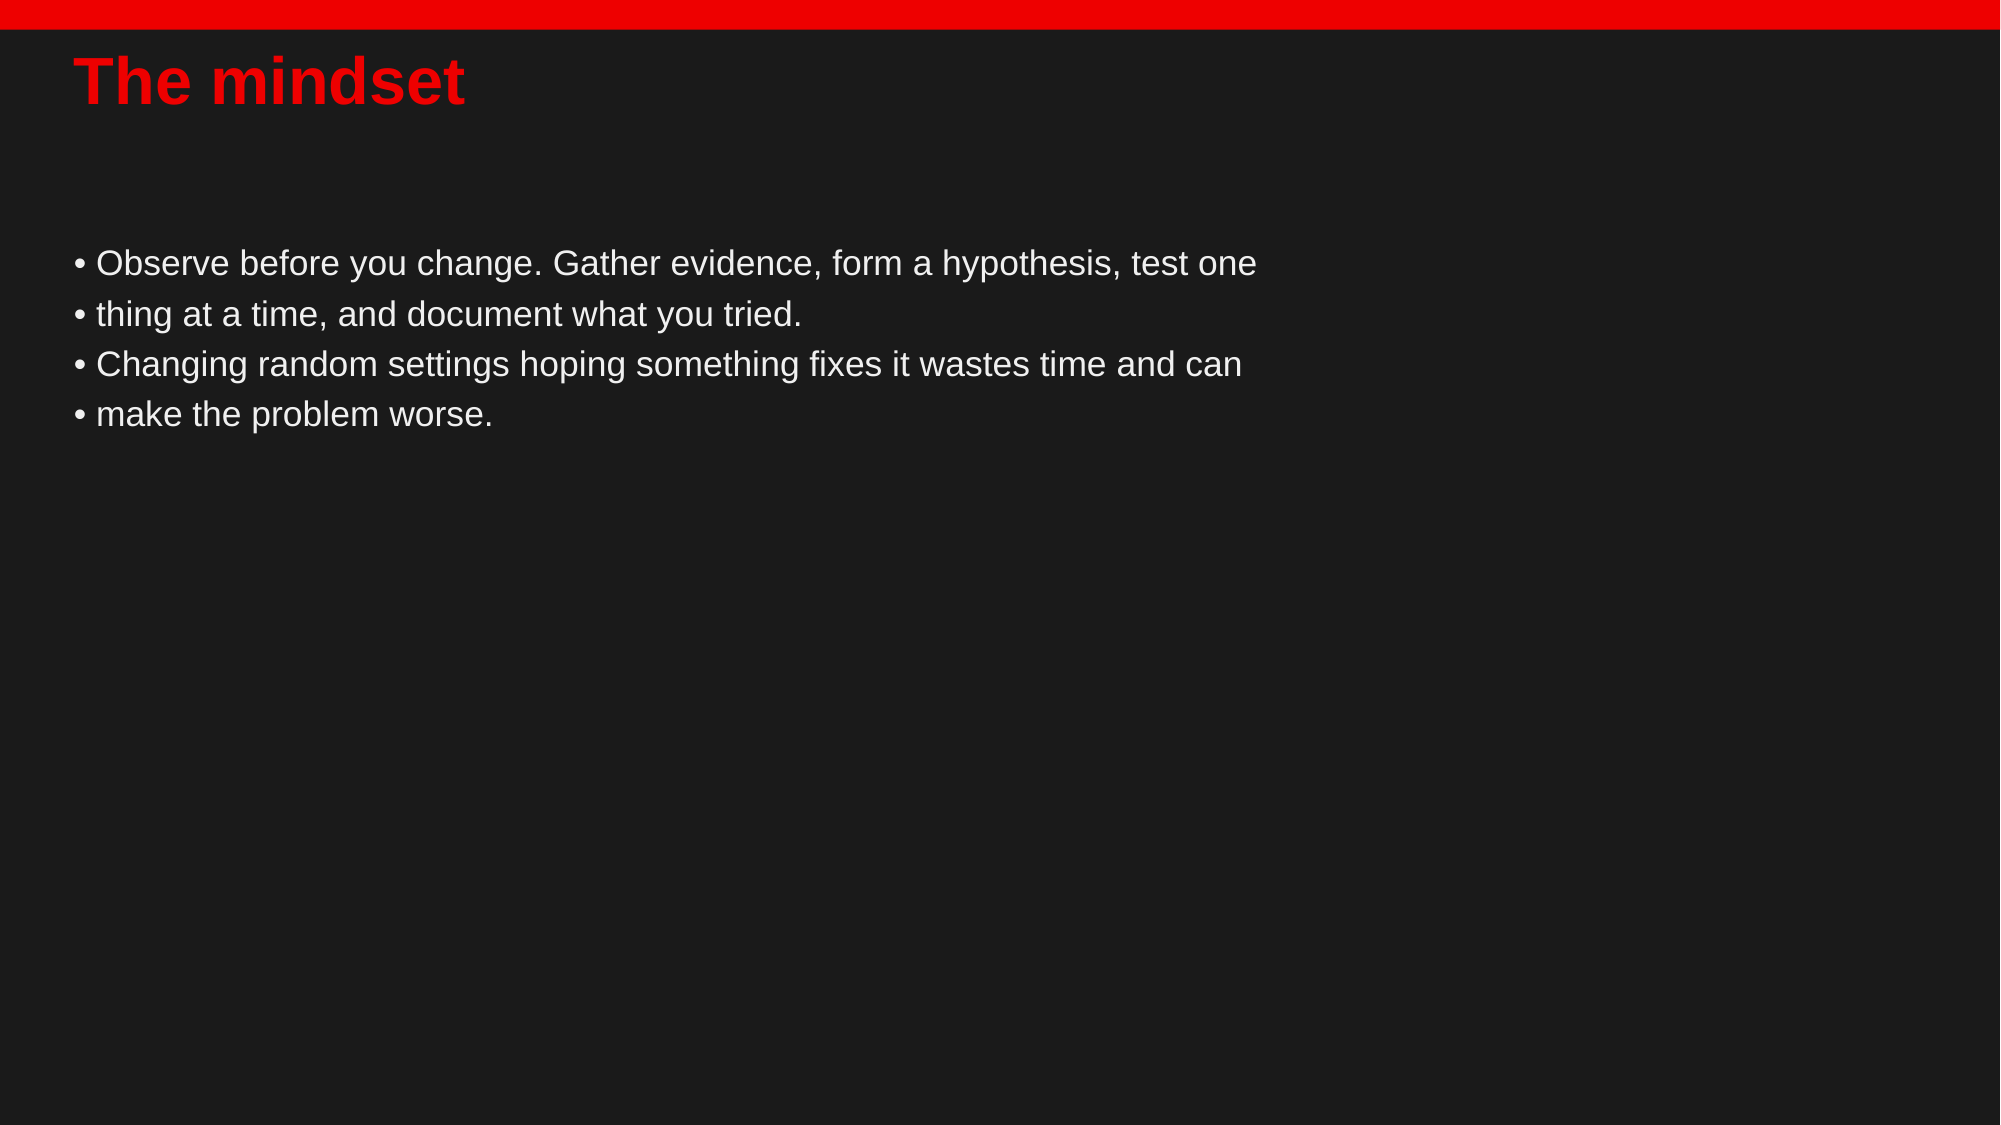

The mindset
• Observe before you change. Gather evidence, form a hypothesis, test one
• thing at a time, and document what you tried.
• Changing random settings hoping something fixes it wastes time and can
• make the problem worse.